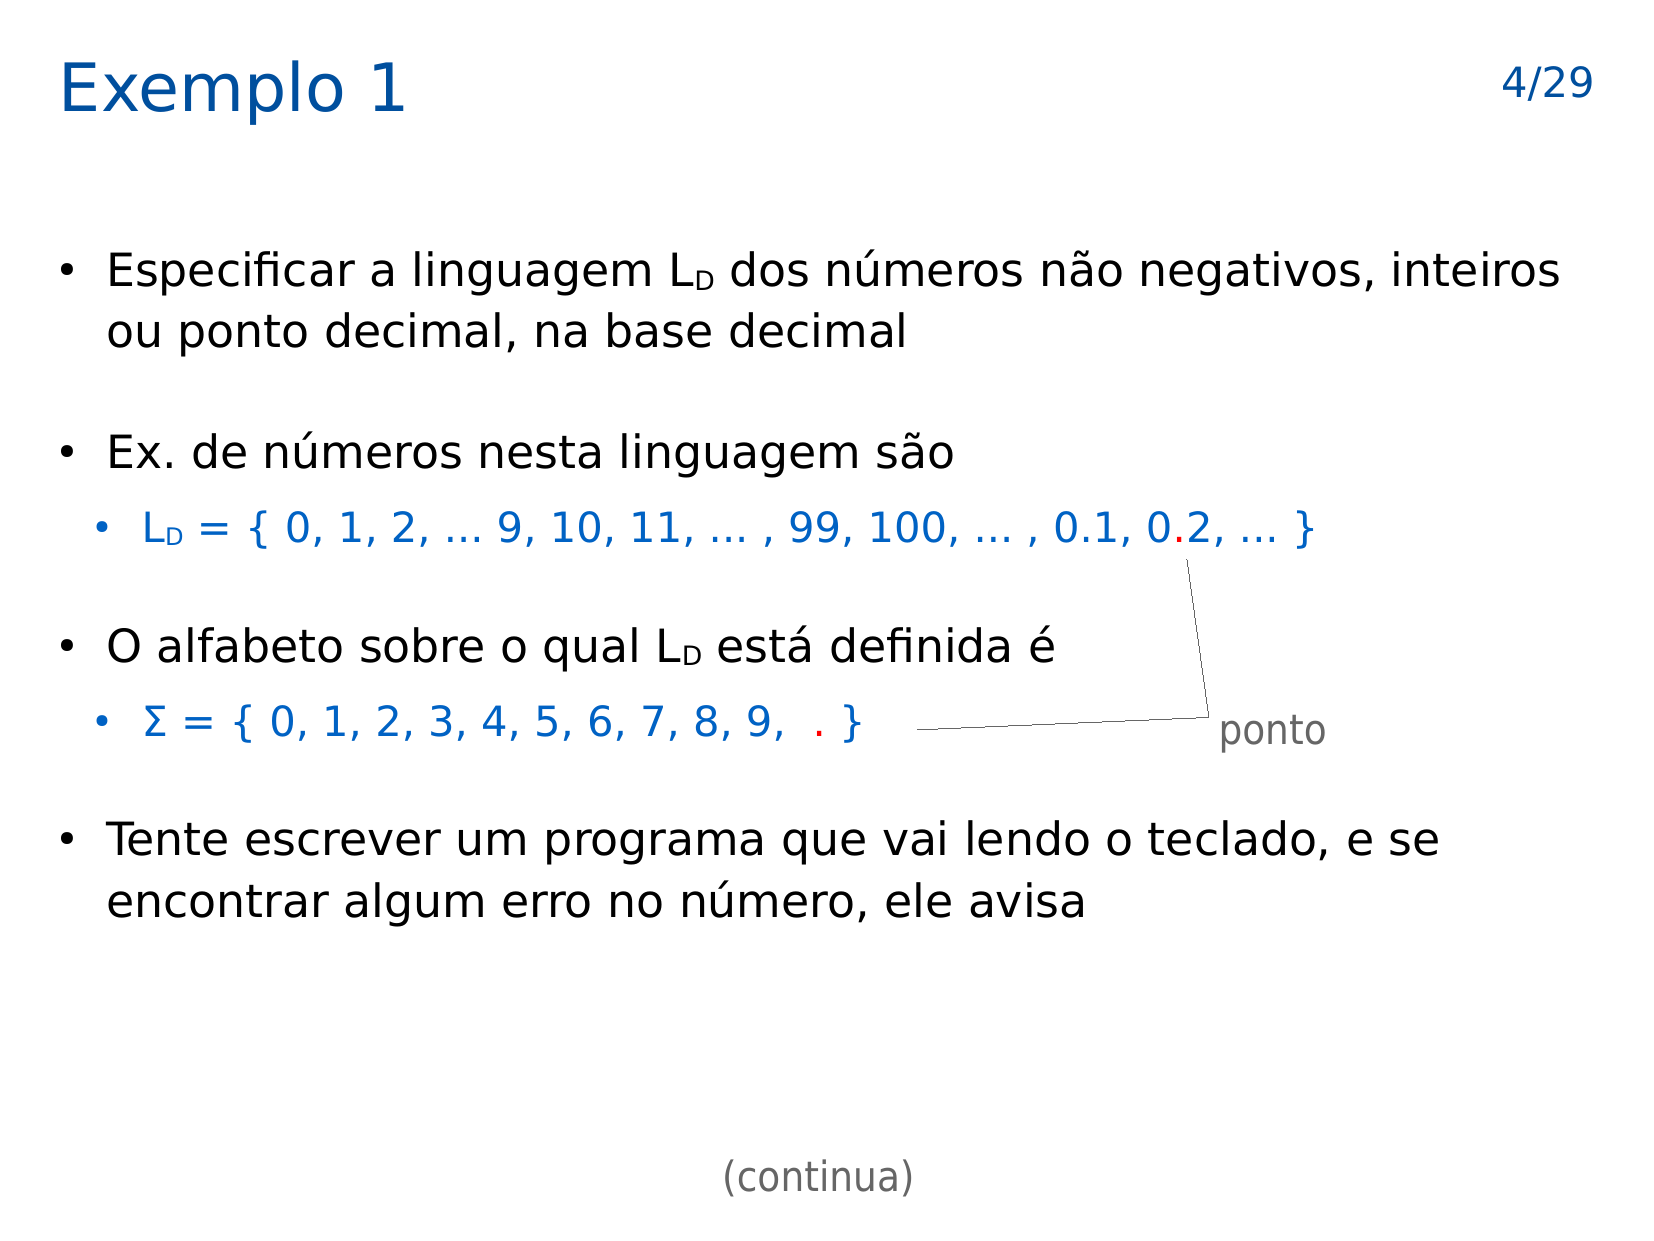

# Exemplo 1
4
Especificar a linguagem LD dos números não negativos, inteiros ou ponto decimal, na base decimal
Ex. de números nesta linguagem são
LD = { 0, 1, 2, ... 9, 10, 11, ... , 99, 100, ... , 0.1, 0.2, ... }
O alfabeto sobre o qual LD está definida é
Σ = { 0, 1, 2, 3, 4, 5, 6, 7, 8, 9, . }
Tente escrever um programa que vai lendo o teclado, e se encontrar algum erro no número, ele avisa
ponto
(continua)